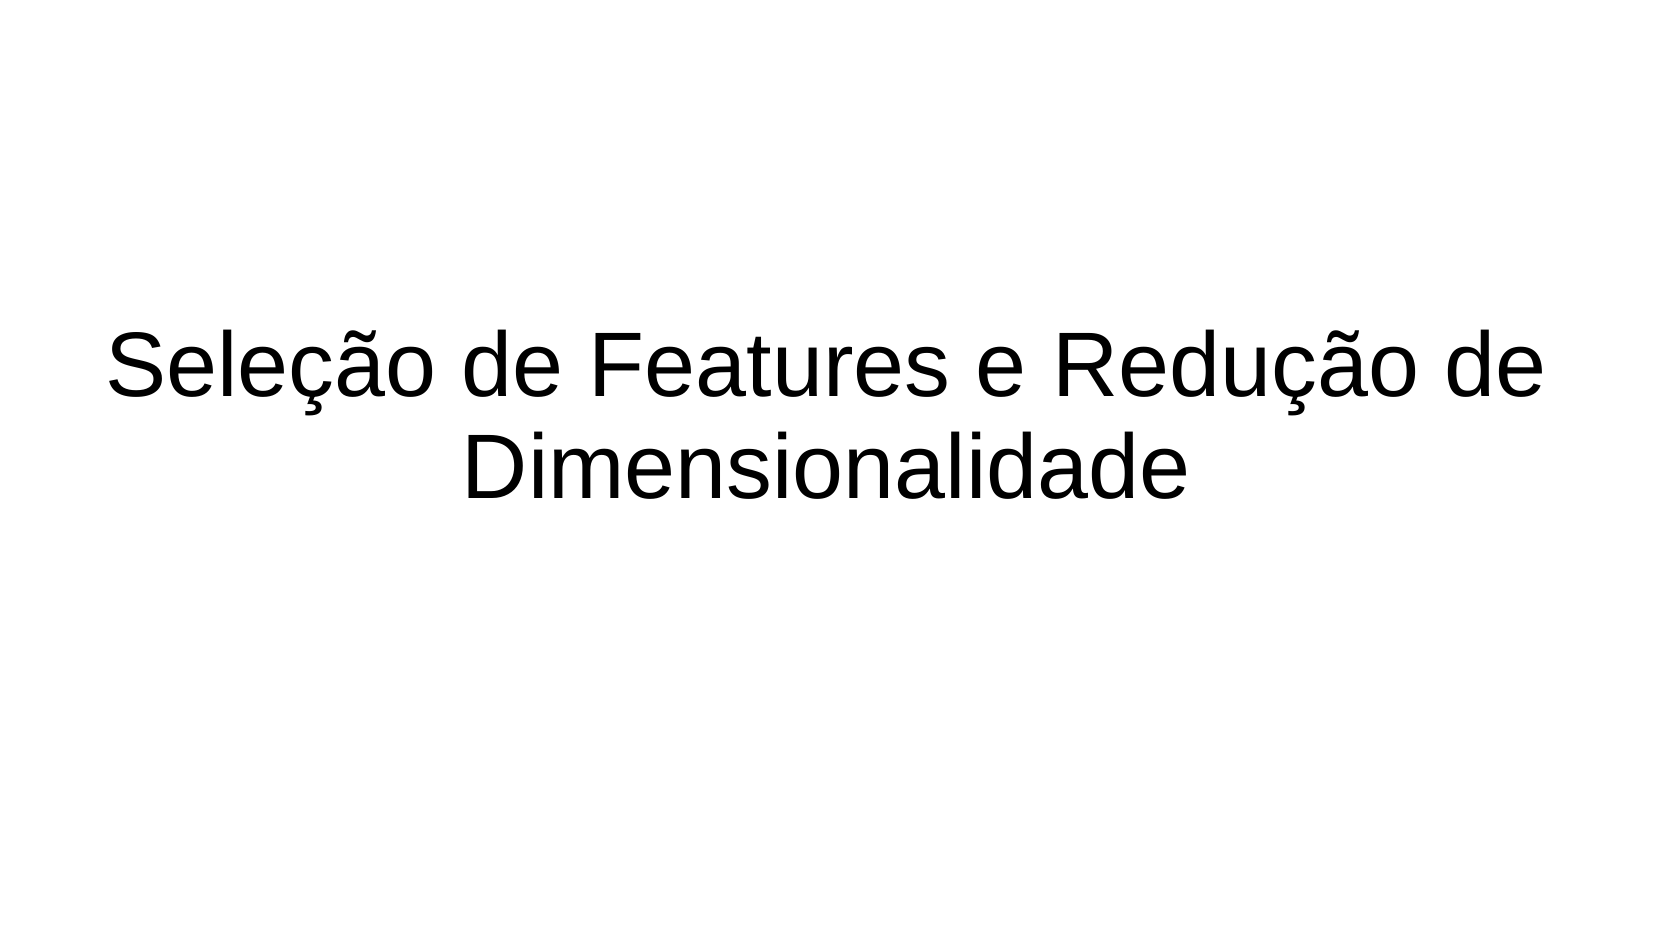

# Seleção de Features e Redução de Dimensionalidade